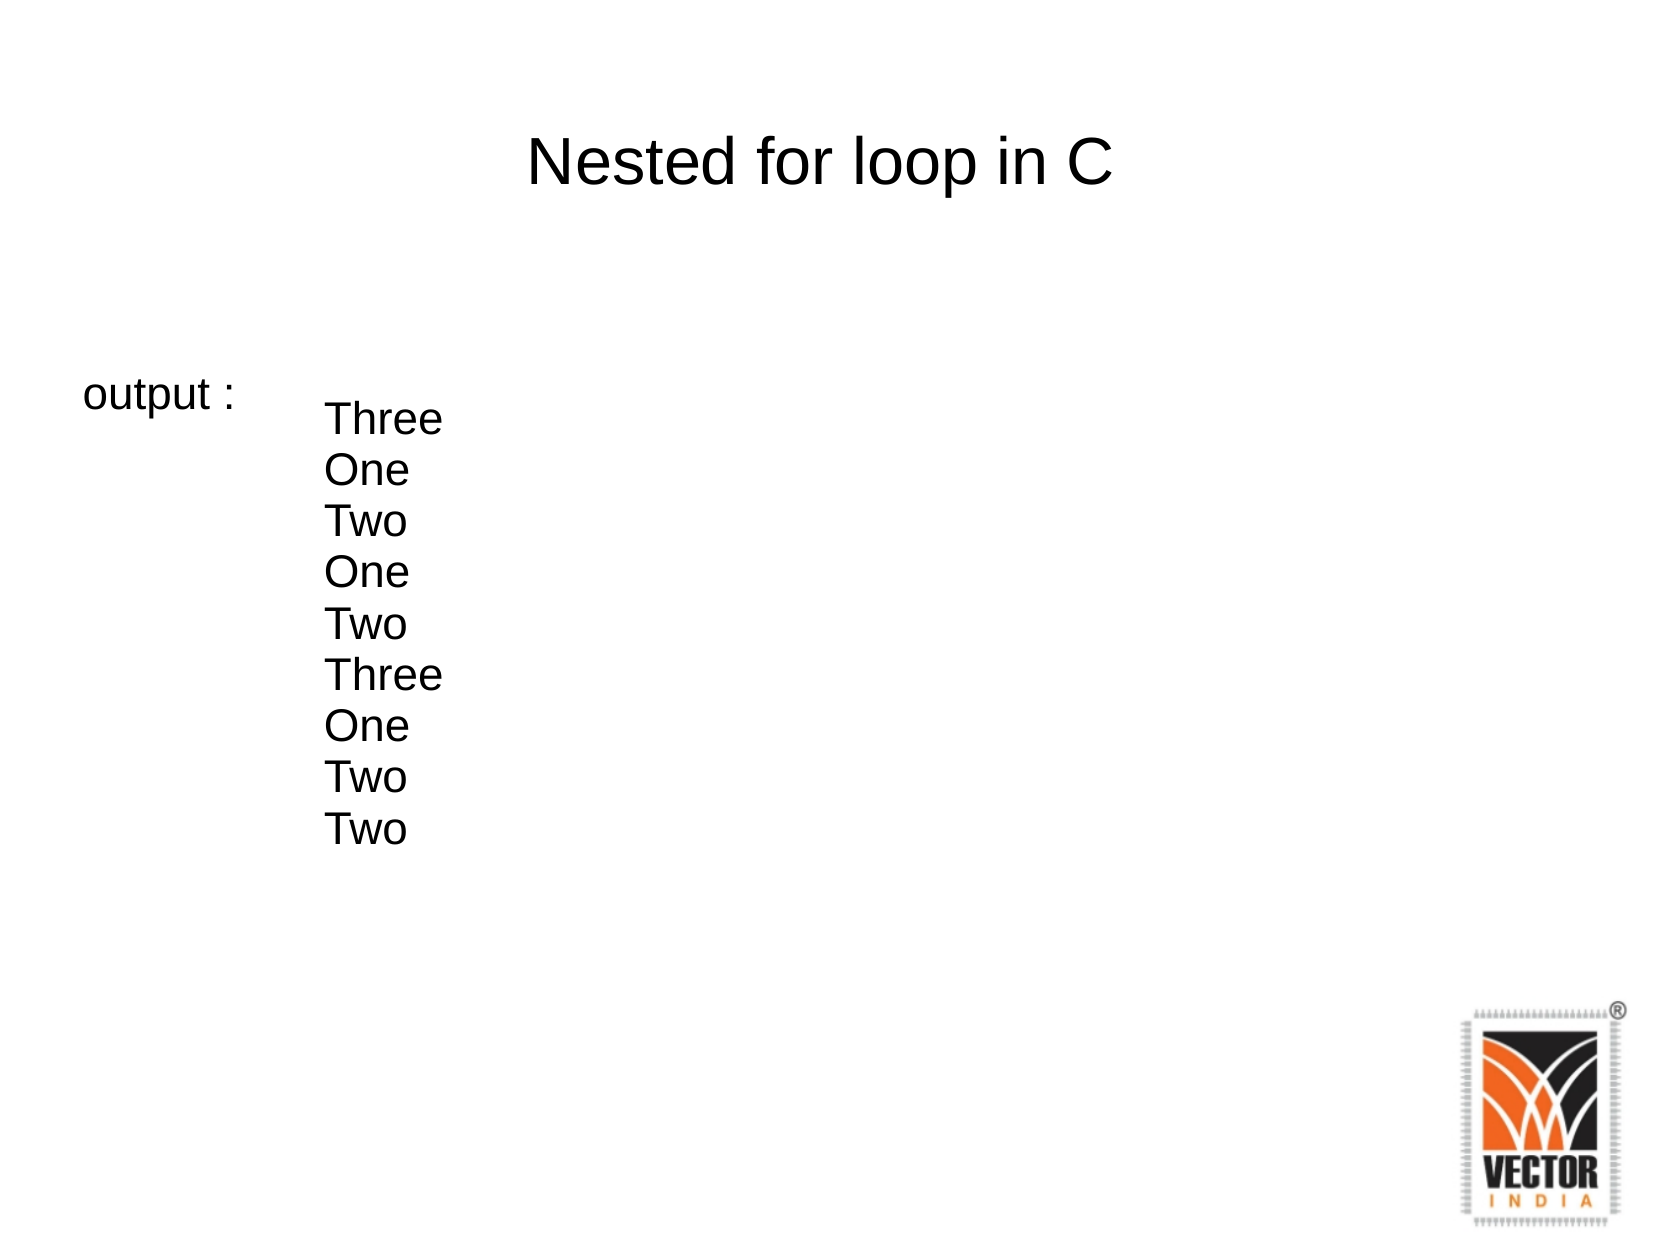

output :
# Nested for loop in C
Three
One
Two
One
Two
Three
One
Two
Two